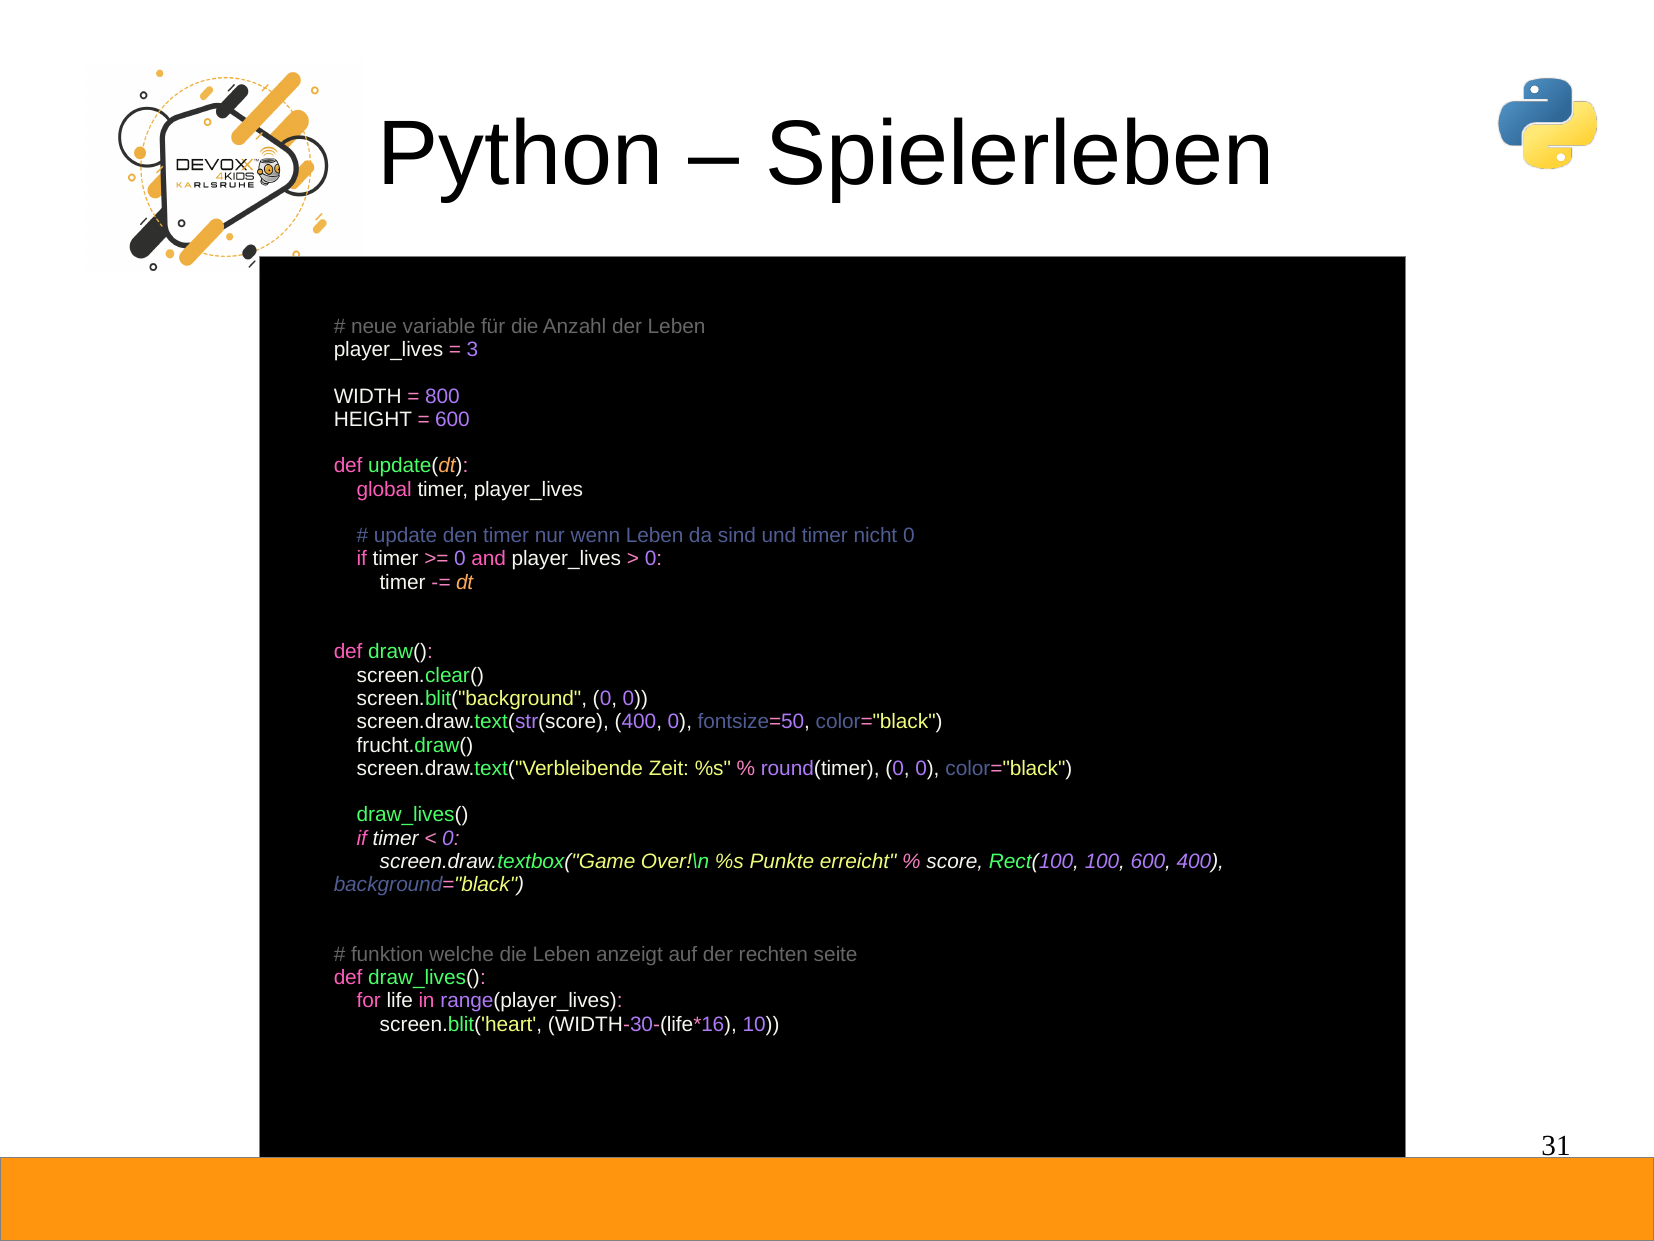

# Python – Spielerleben
# neue variable für die Anzahl der Leben
player_lives = 3
WIDTH = 800
HEIGHT = 600
def update(dt):
 global timer, player_lives
 # update den timer nur wenn Leben da sind und timer nicht 0
 if timer >= 0 and player_lives > 0:
 timer -= dt
def draw():
 screen.clear()
 screen.blit("background", (0, 0))
 screen.draw.text(str(score), (400, 0), fontsize=50, color="black")
 frucht.draw()
 screen.draw.text("Verbleibende Zeit: %s" % round(timer), (0, 0), color="black")
 draw_lives()
 if timer < 0:
 screen.draw.textbox("Game Over!\n %s Punkte erreicht" % score, Rect(100, 100, 600, 400), background="black")
# funktion welche die Leben anzeigt auf der rechten seite
def draw_lives():
 for life in range(player_lives):
 screen.blit('heart', (WIDTH-30-(life*16), 10))
31